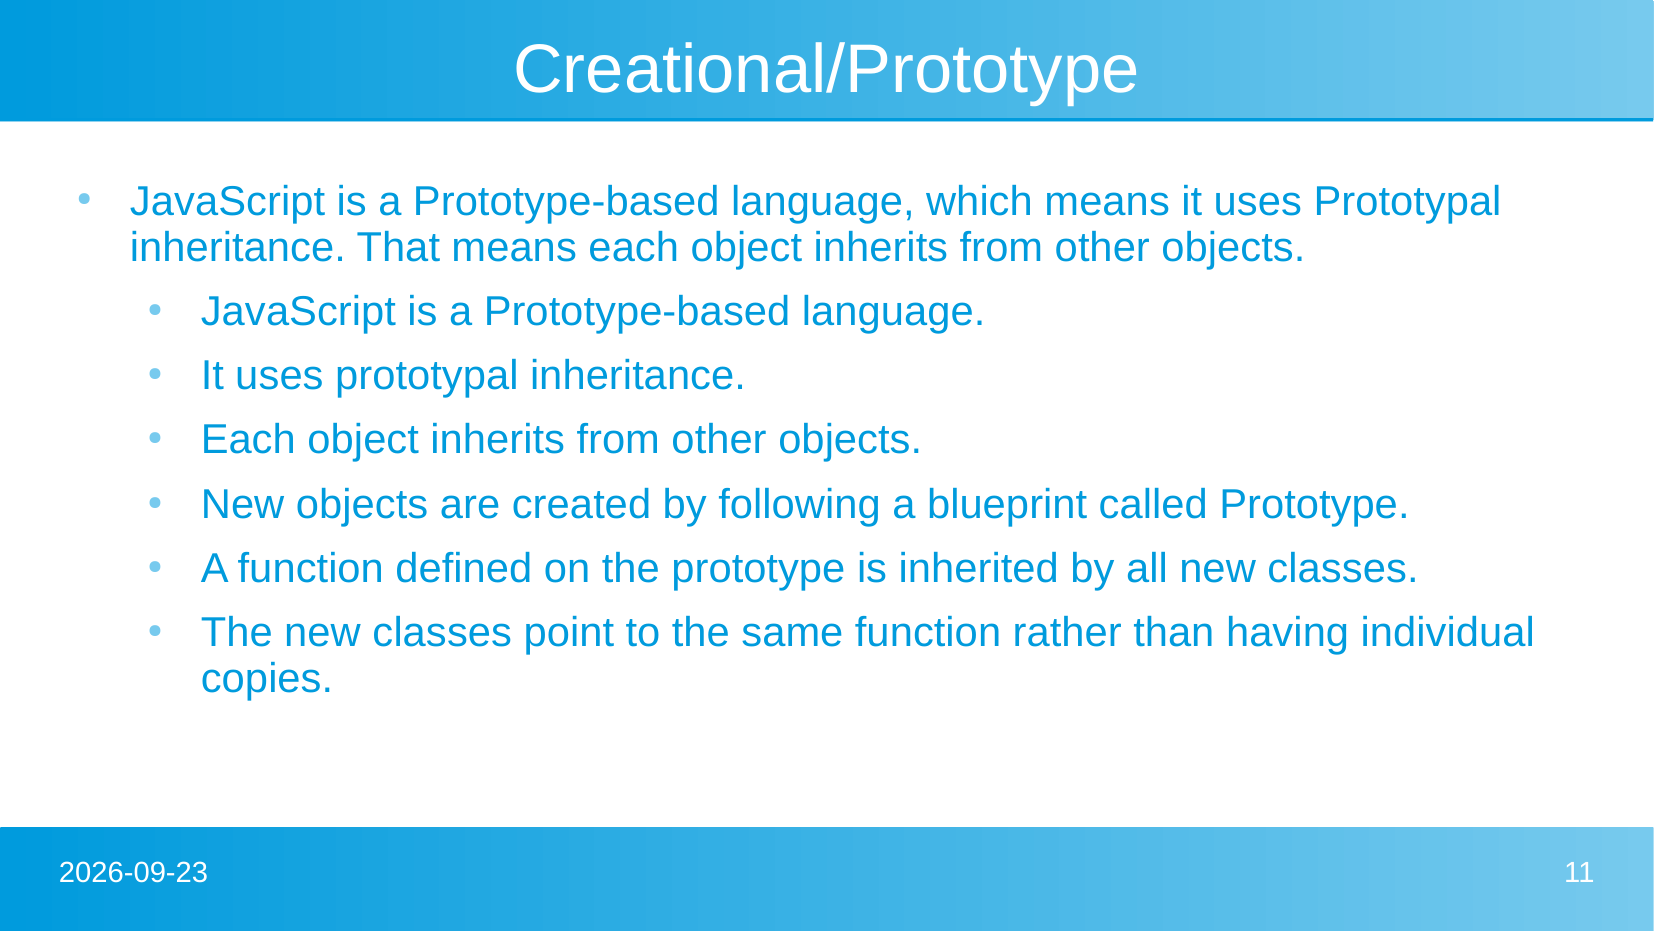

# Creational/Prototype
JavaScript is a Prototype-based language, which means it uses Prototypal inheritance. That means each object inherits from other objects.
JavaScript is a Prototype-based language.
It uses prototypal inheritance.
Each object inherits from other objects.
New objects are created by following a blueprint called Prototype.
A function defined on the prototype is inherited by all new classes.
The new classes point to the same function rather than having individual copies.
11